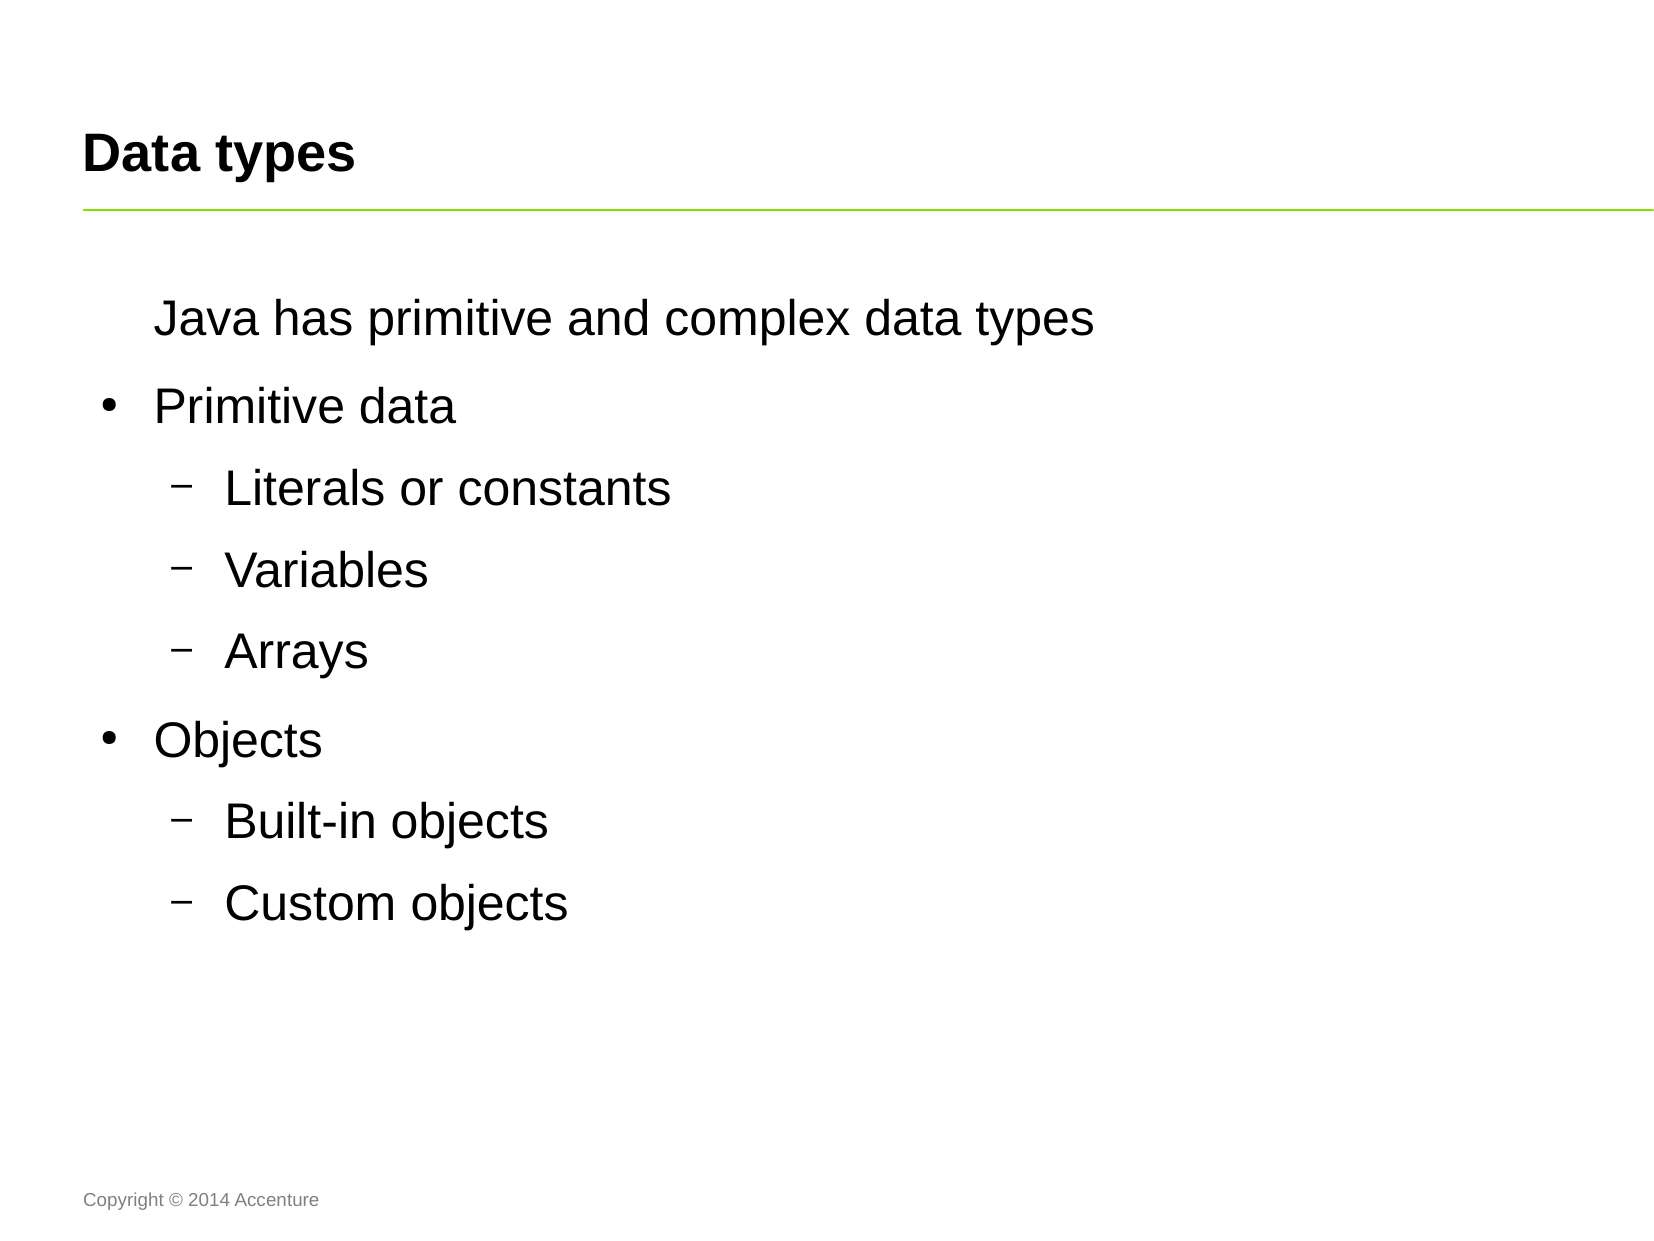

# Data types
Java has primitive and complex data types
Primitive data
Literals or constants
Variables
Arrays
Objects
Built-in objects
Custom objects